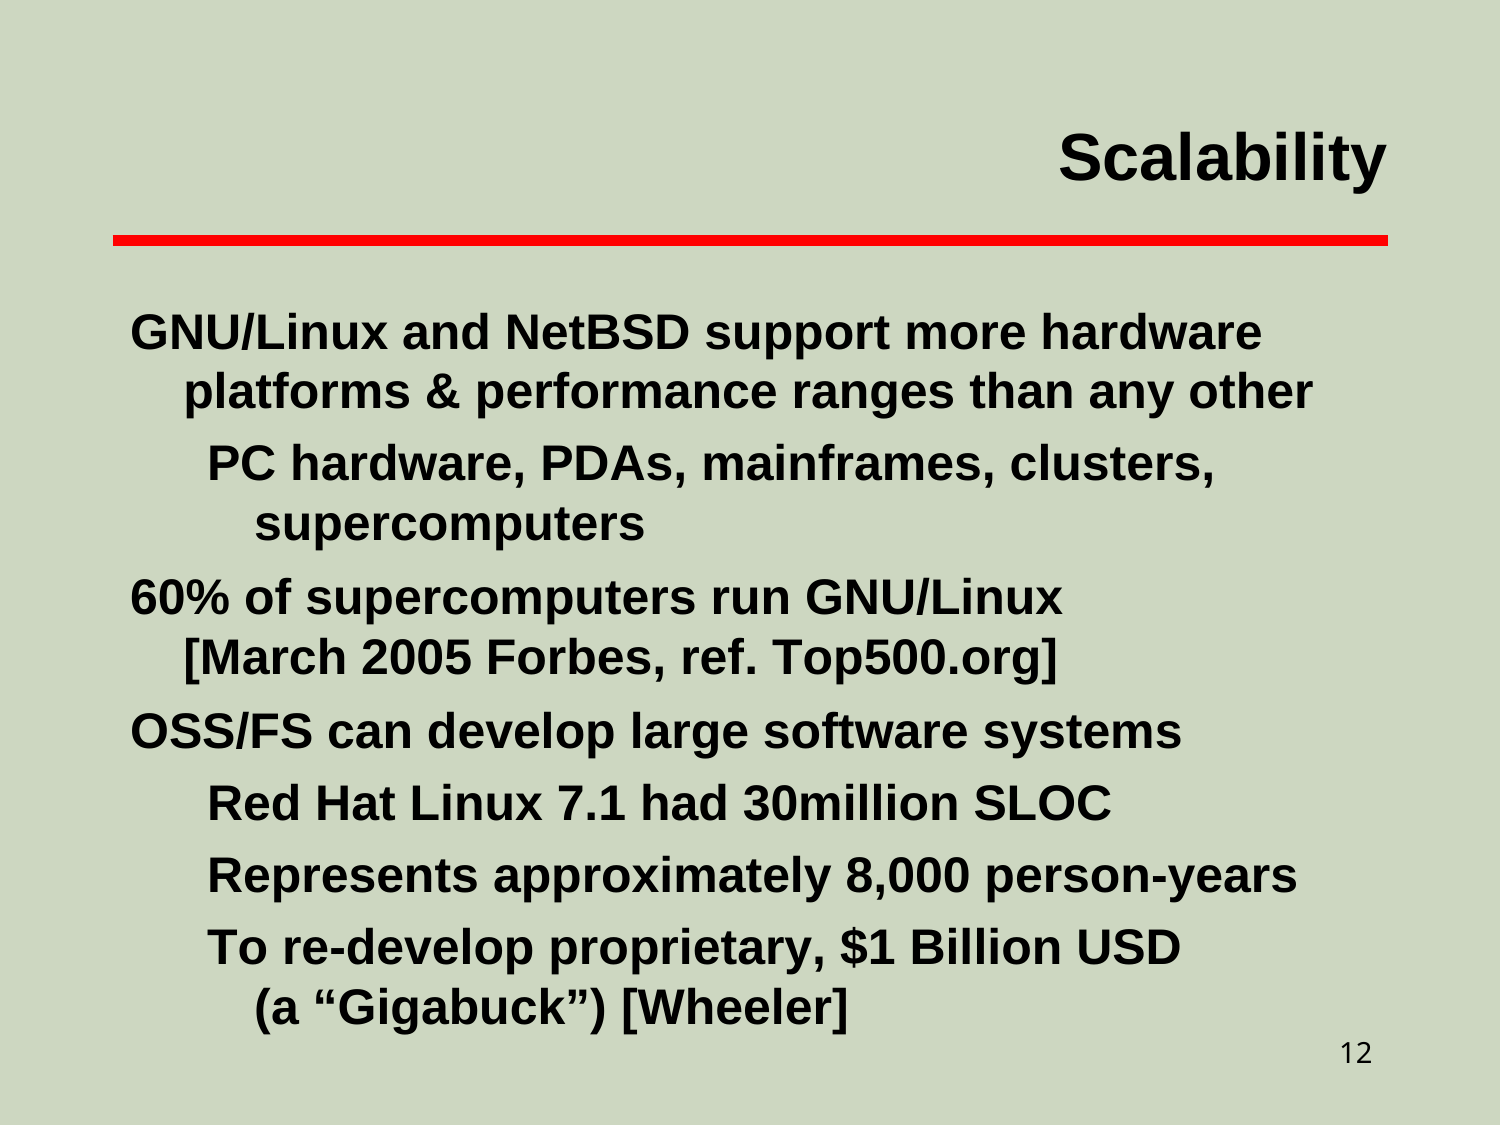

# Scalability
GNU/Linux and NetBSD support more hardware platforms & performance ranges than any other
PC hardware, PDAs, mainframes, clusters, supercomputers
60% of supercomputers run GNU/Linux
[March 2005 Forbes, ref. Top500.org]
OSS/FS can develop large software systems
Red Hat Linux 7.1 had 30million SLOC
Represents approximately 8,000 person-years
To re-develop proprietary, $1 Billion USD
(a “Gigabuck”) [Wheeler]